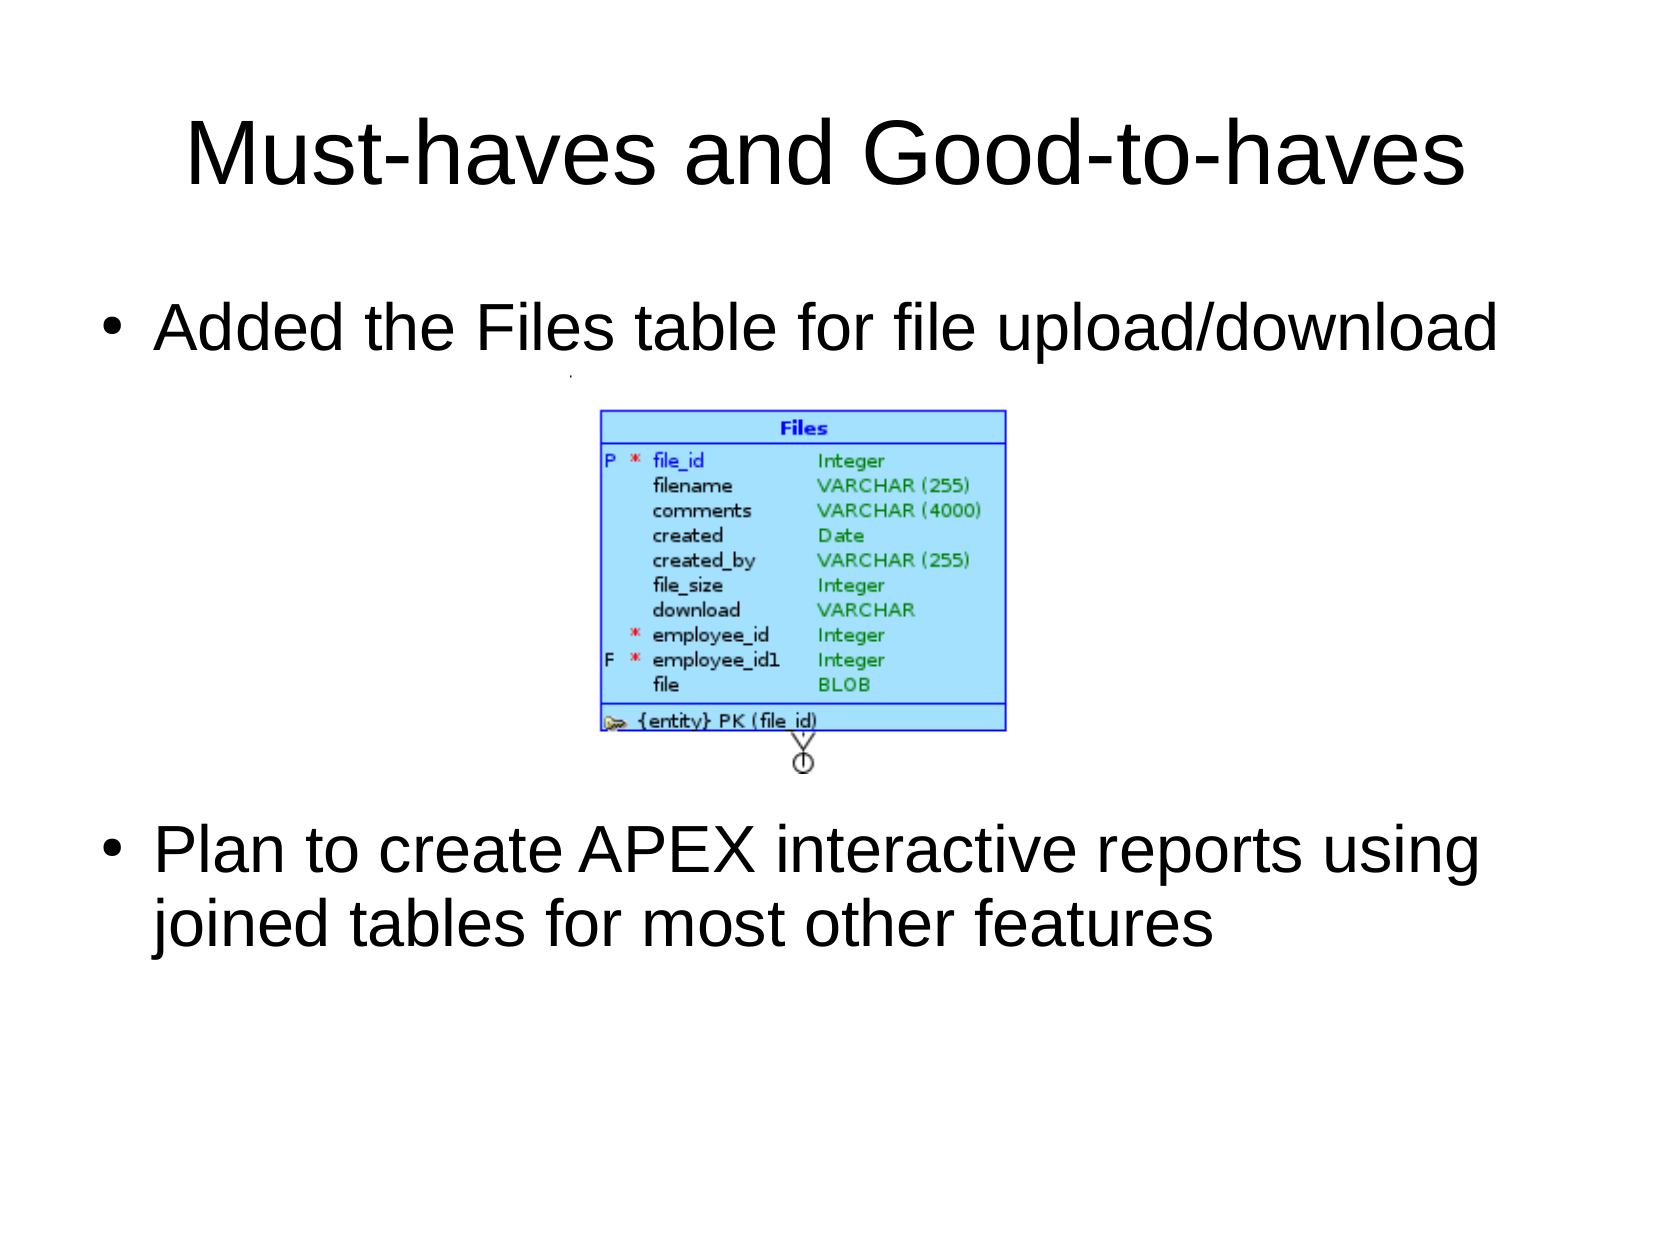

# Must-haves and Good-to-haves
Added the Files table for file upload/download
Plan to create APEX interactive reports using joined tables for most other features